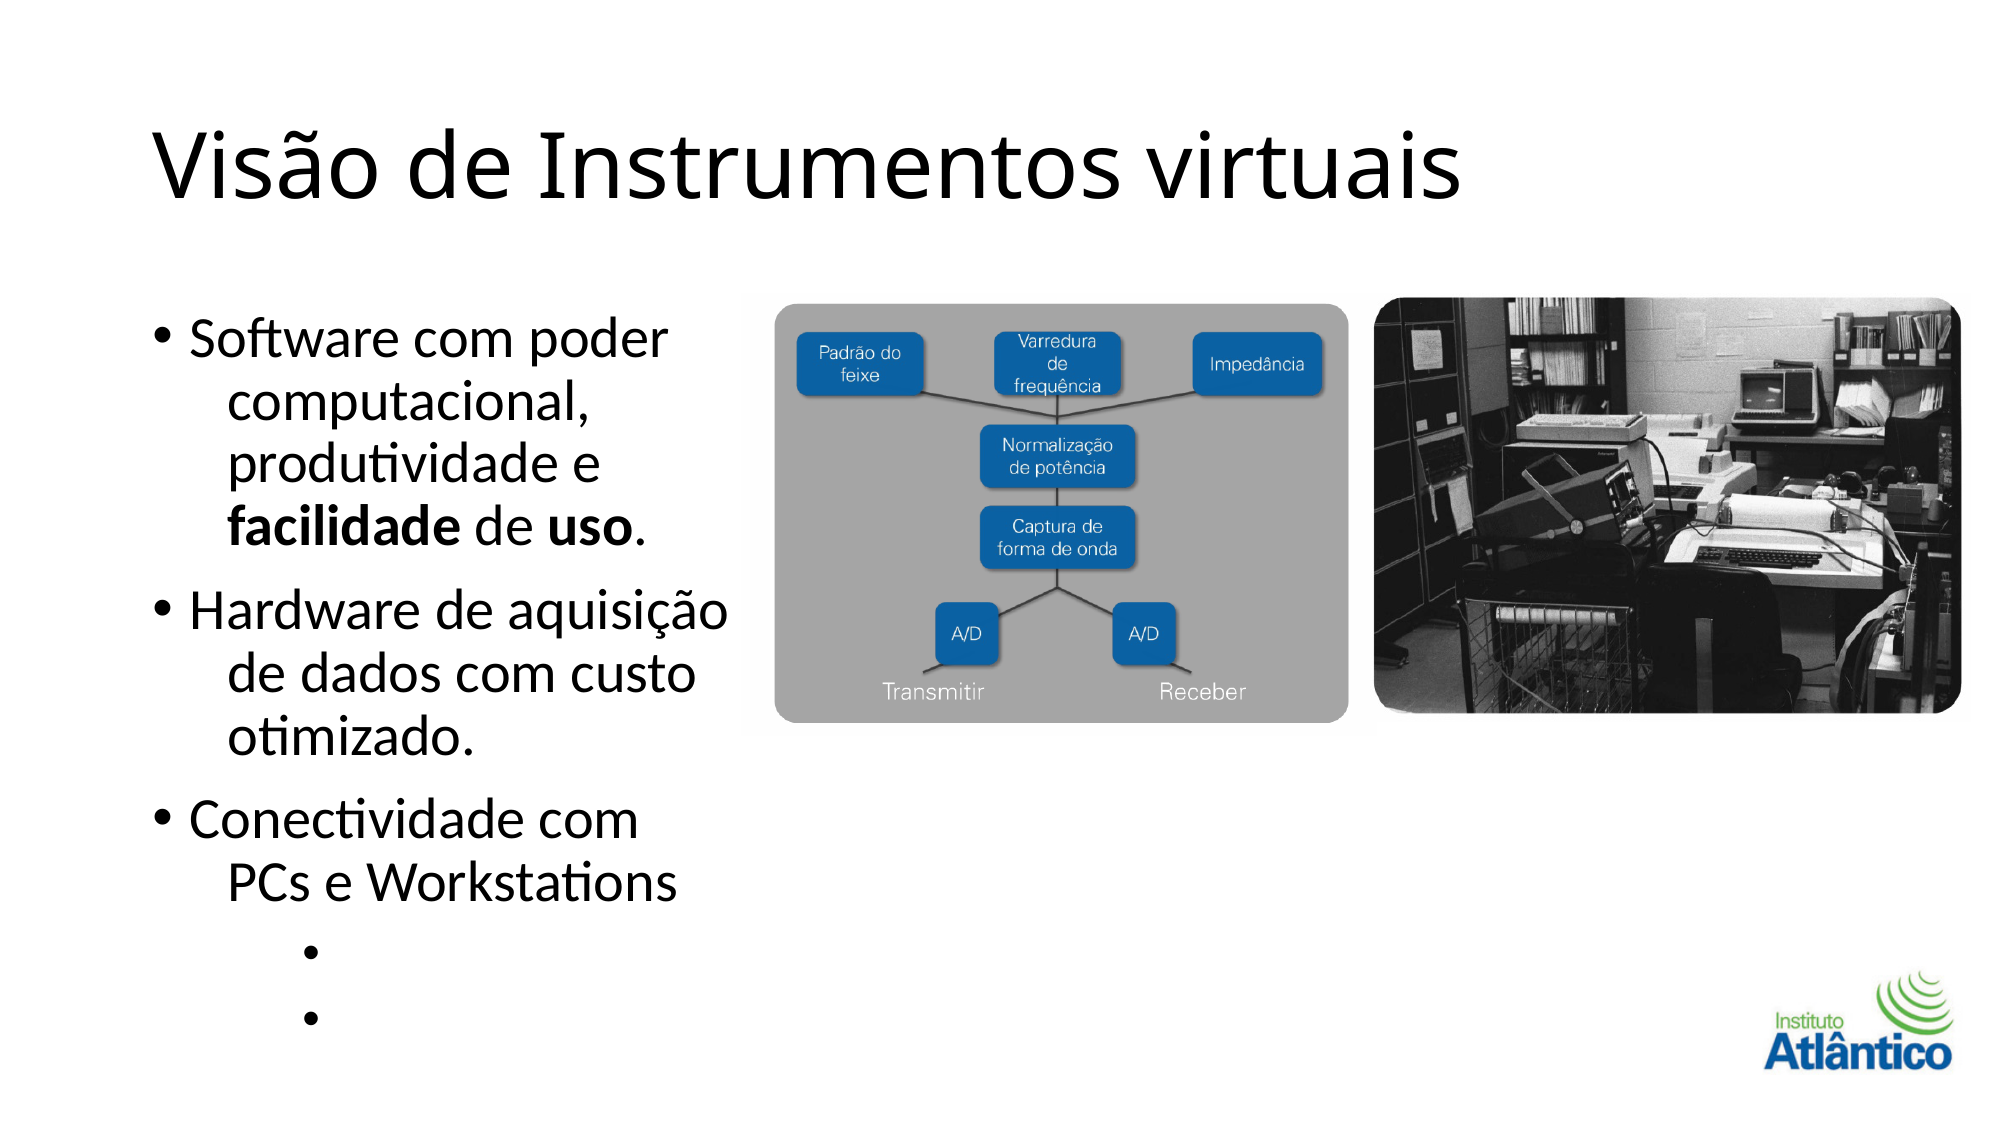

# Visão de Instrumentos virtuais
Software com poder computacional, produtividade e facilidade de uso.
Hardware de aquisição de dados com custo otimizado.
Conectividade com PCs e Workstations